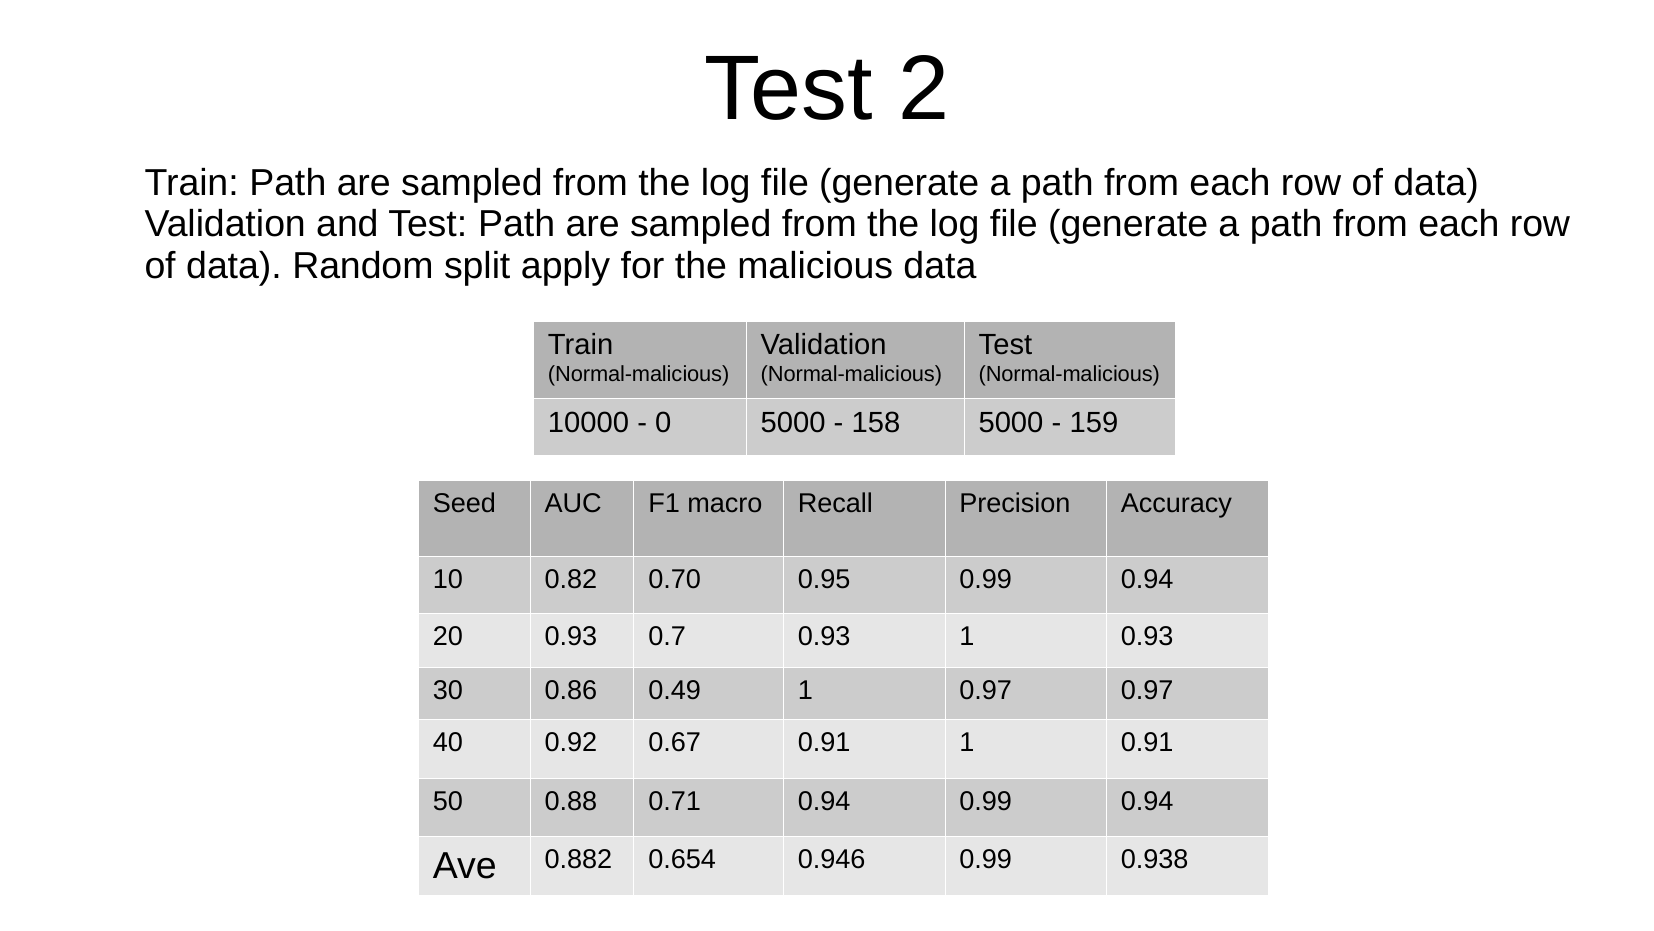

# Test 2
Train: Path are sampled from the log file (generate a path from each row of data)
Validation and Test: Path are sampled from the log file (generate a path from each row of data). Random split apply for the malicious data
| Train (Normal-malicious) | Validation (Normal-malicious) | Test (Normal-malicious) |
| --- | --- | --- |
| 10000 - 0 | 5000 - 158 | 5000 - 159 |
| Seed | AUC | F1 macro | Recall | Precision | Accuracy |
| --- | --- | --- | --- | --- | --- |
| 10 | 0.82 | 0.70 | 0.95 | 0.99 | 0.94 |
| 20 | 0.93 | 0.7 | 0.93 | 1 | 0.93 |
| 30 | 0.86 | 0.49 | 1 | 0.97 | 0.97 |
| 40 | 0.92 | 0.67 | 0.91 | 1 | 0.91 |
| 50 | 0.88 | 0.71 | 0.94 | 0.99 | 0.94 |
| Ave | 0.882 | 0.654 | 0.946 | 0.99 | 0.938 |